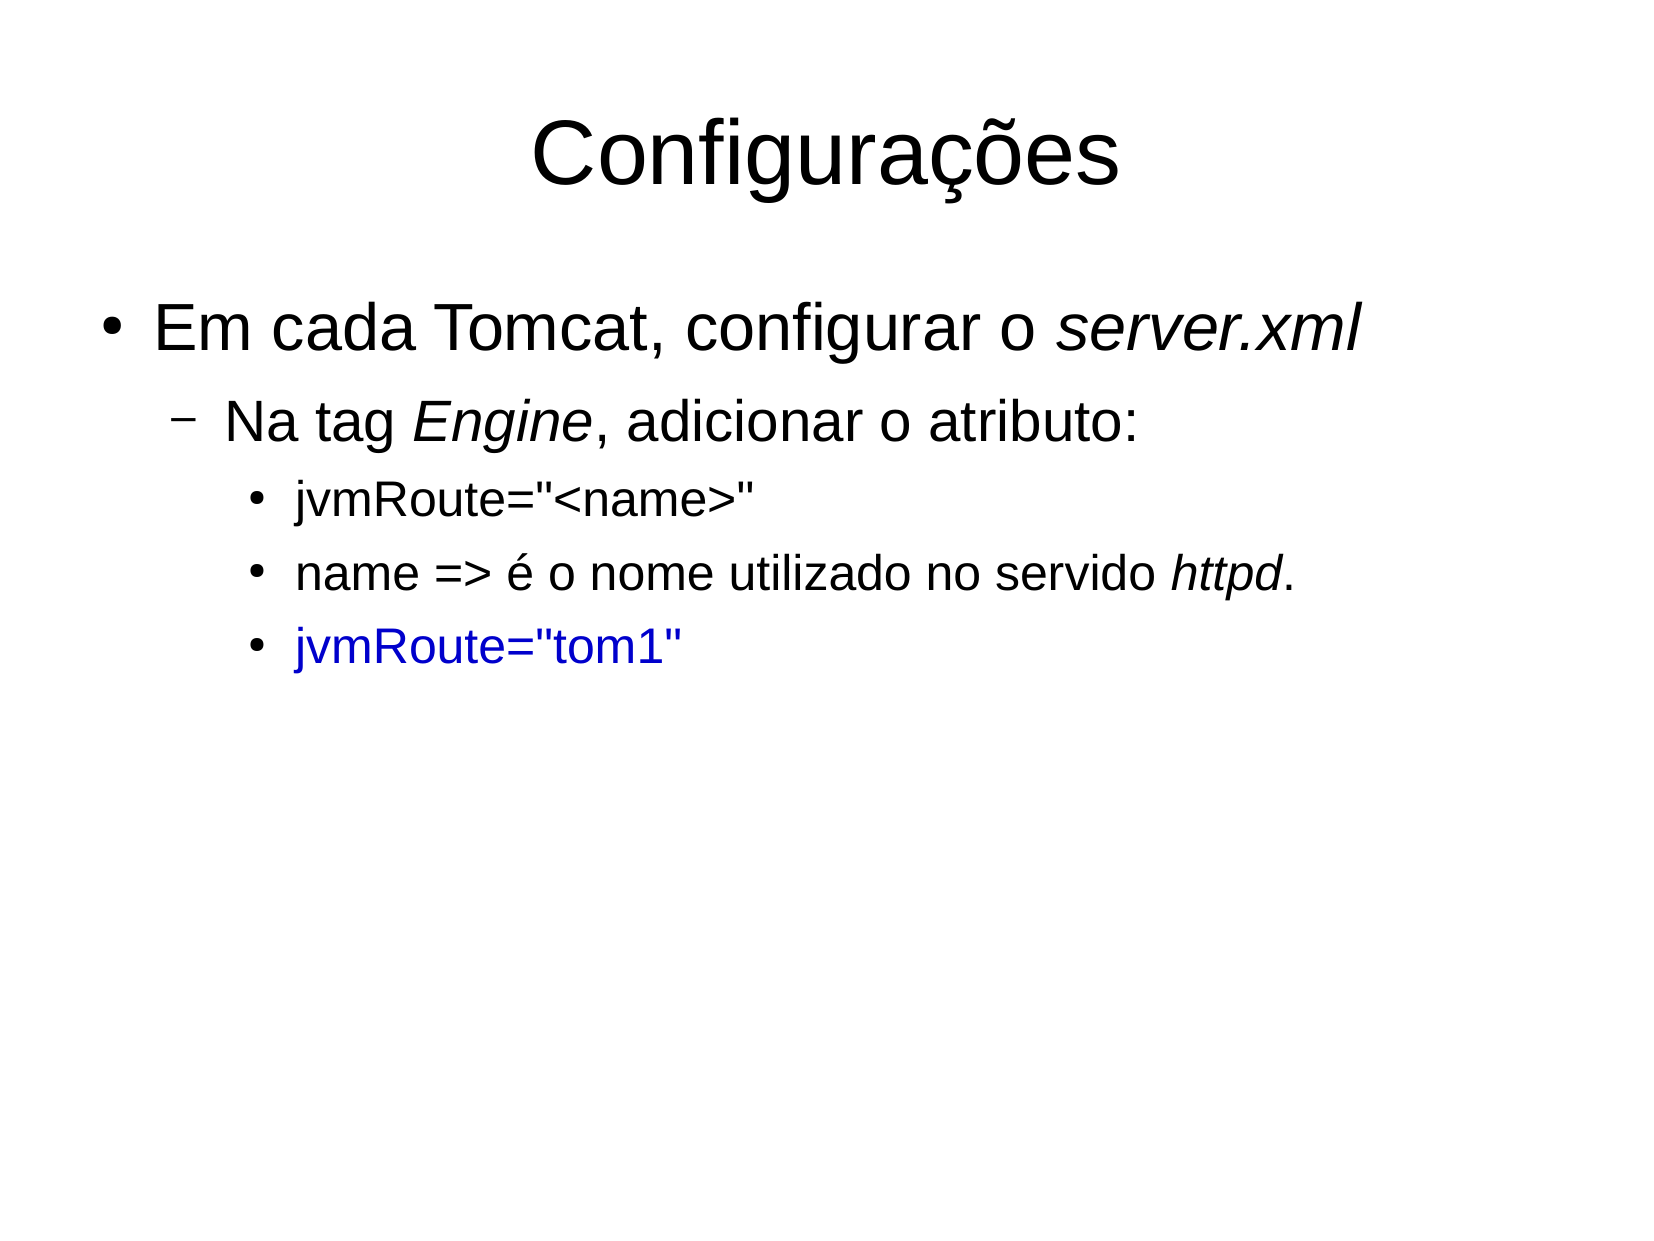

# Configurações
Em cada Tomcat, configurar o server.xml
Na tag Engine, adicionar o atributo:
jvmRoute="<name>"
name => é o nome utilizado no servido httpd.
jvmRoute="tom1"